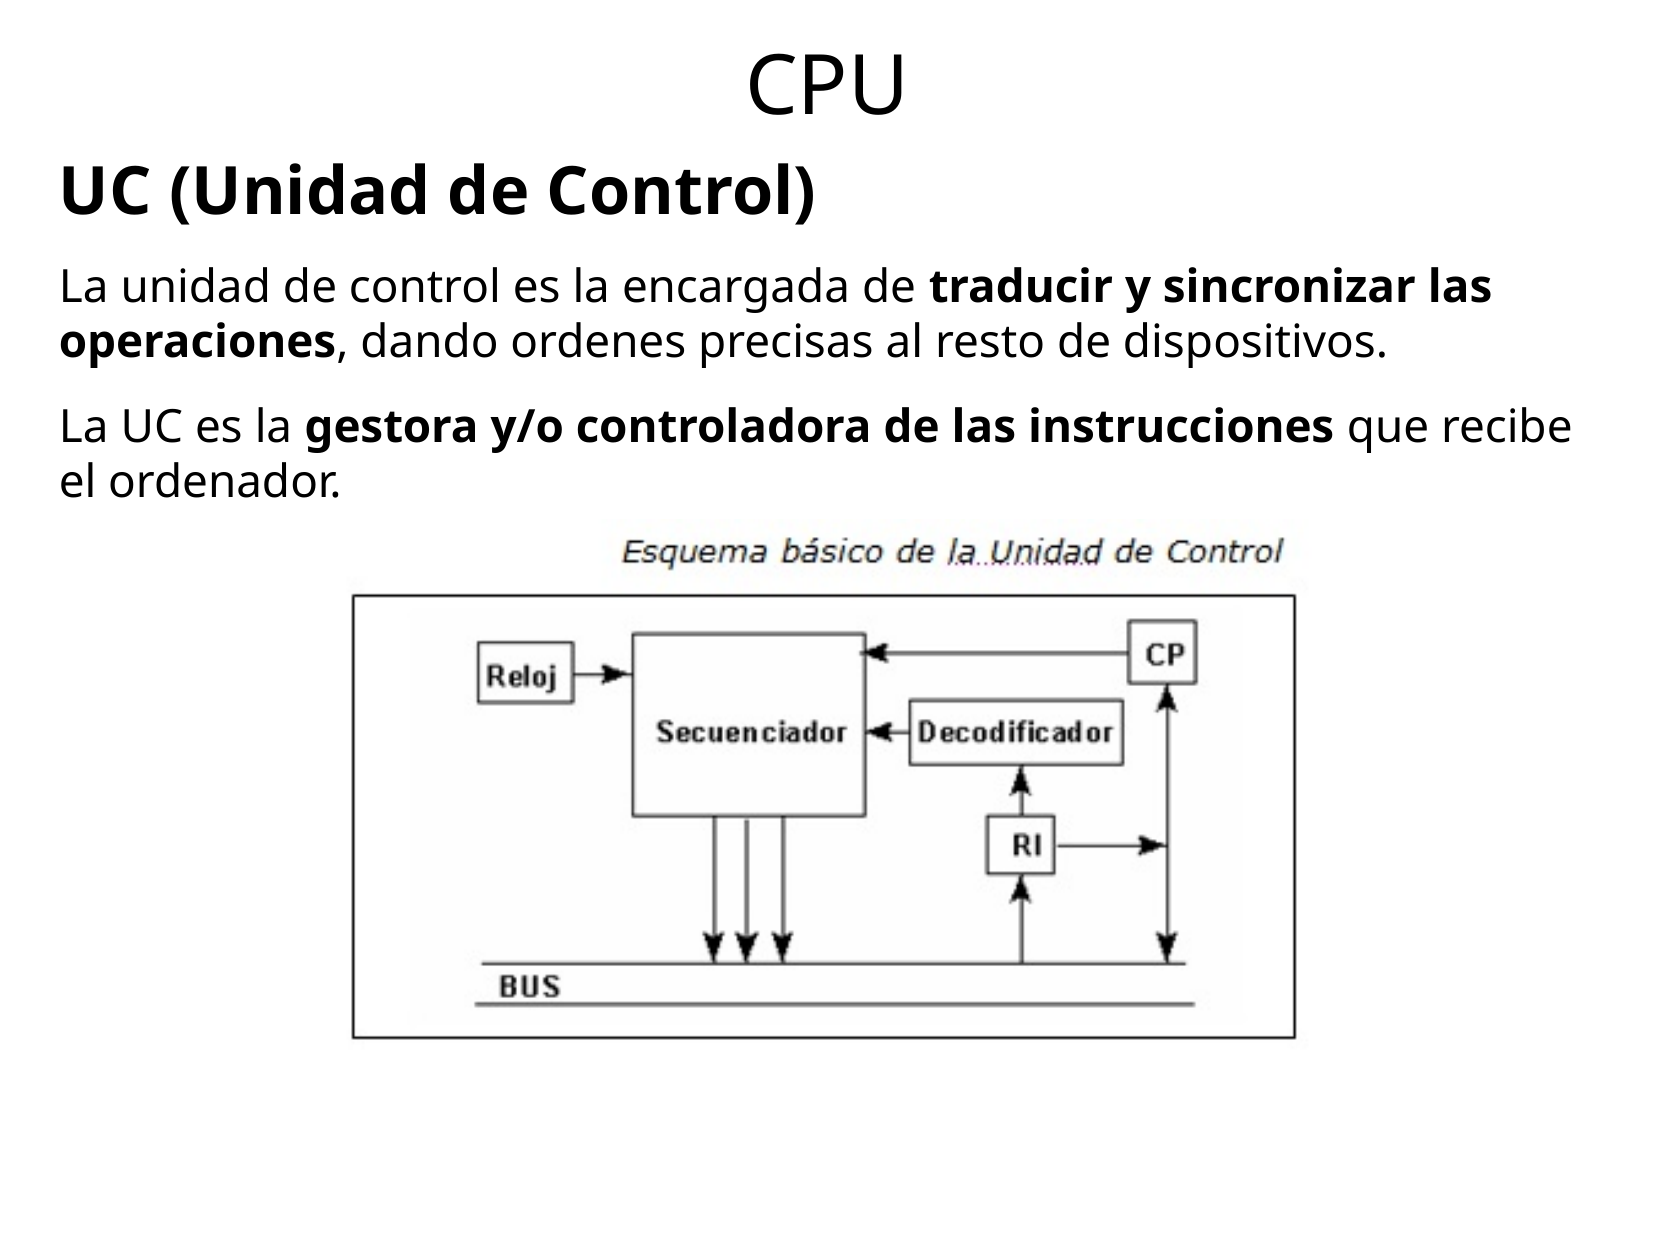

CPU
# UC (Unidad de Control)
La unidad de control es la encargada de traducir y sincronizar las operaciones, dando ordenes precisas al resto de dispositivos.
La UC es la gestora y/o controladora de las instrucciones que recibe el ordenador.